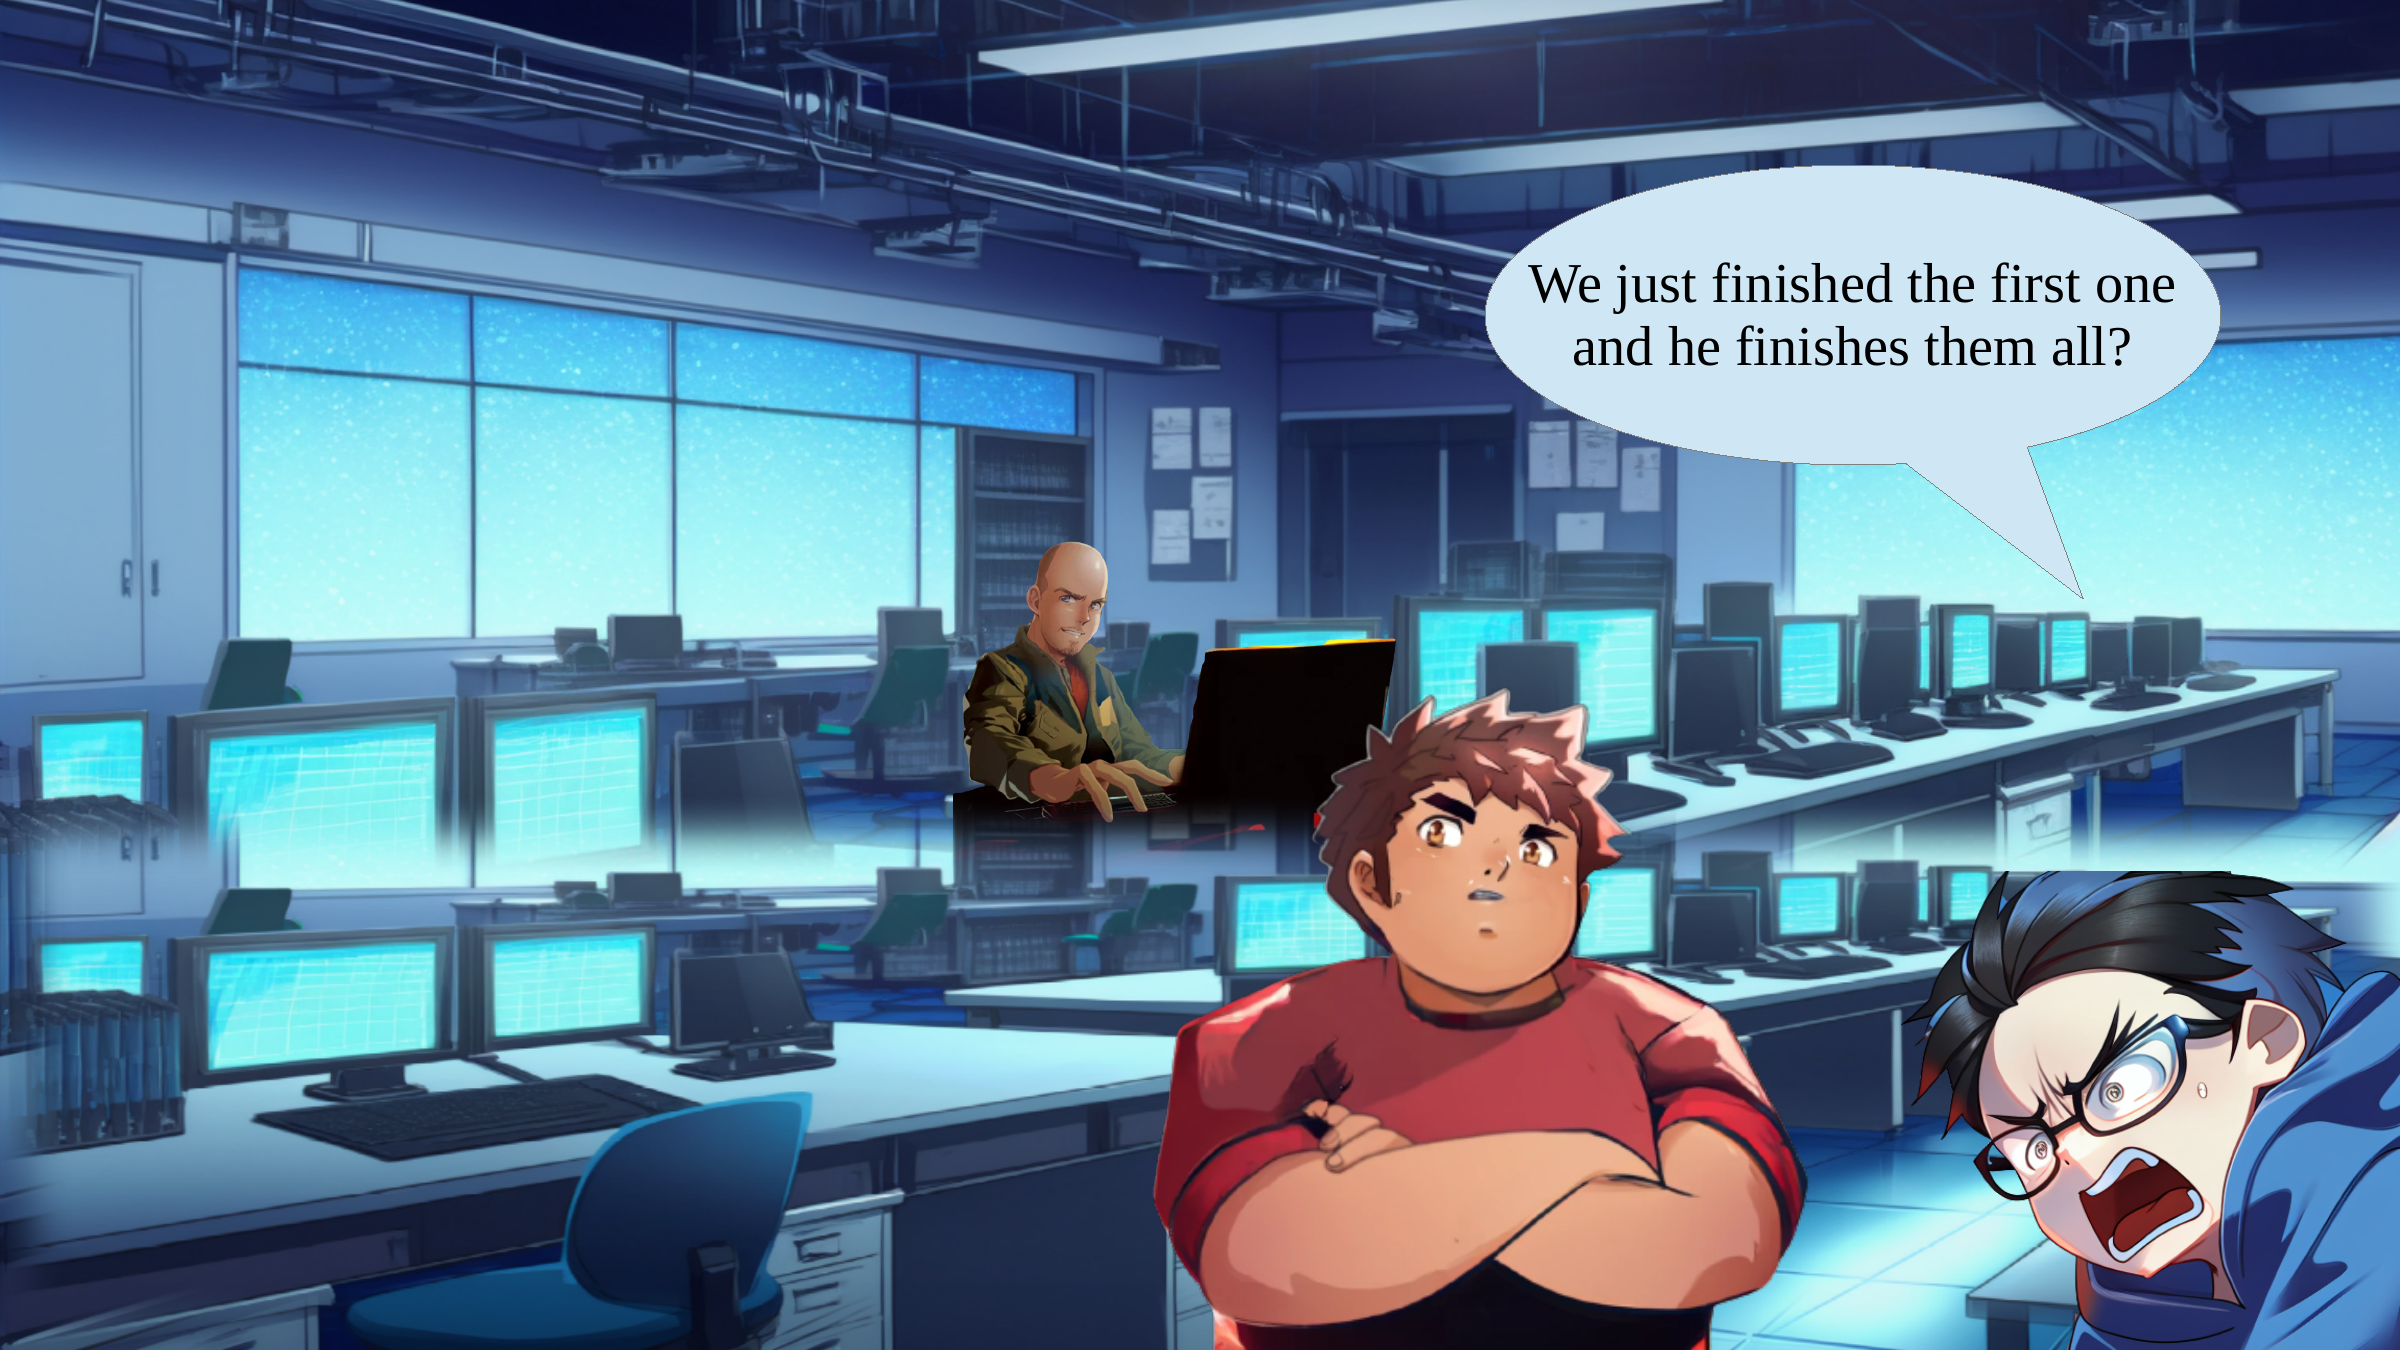

We just finished the first one
and he finishes them all?